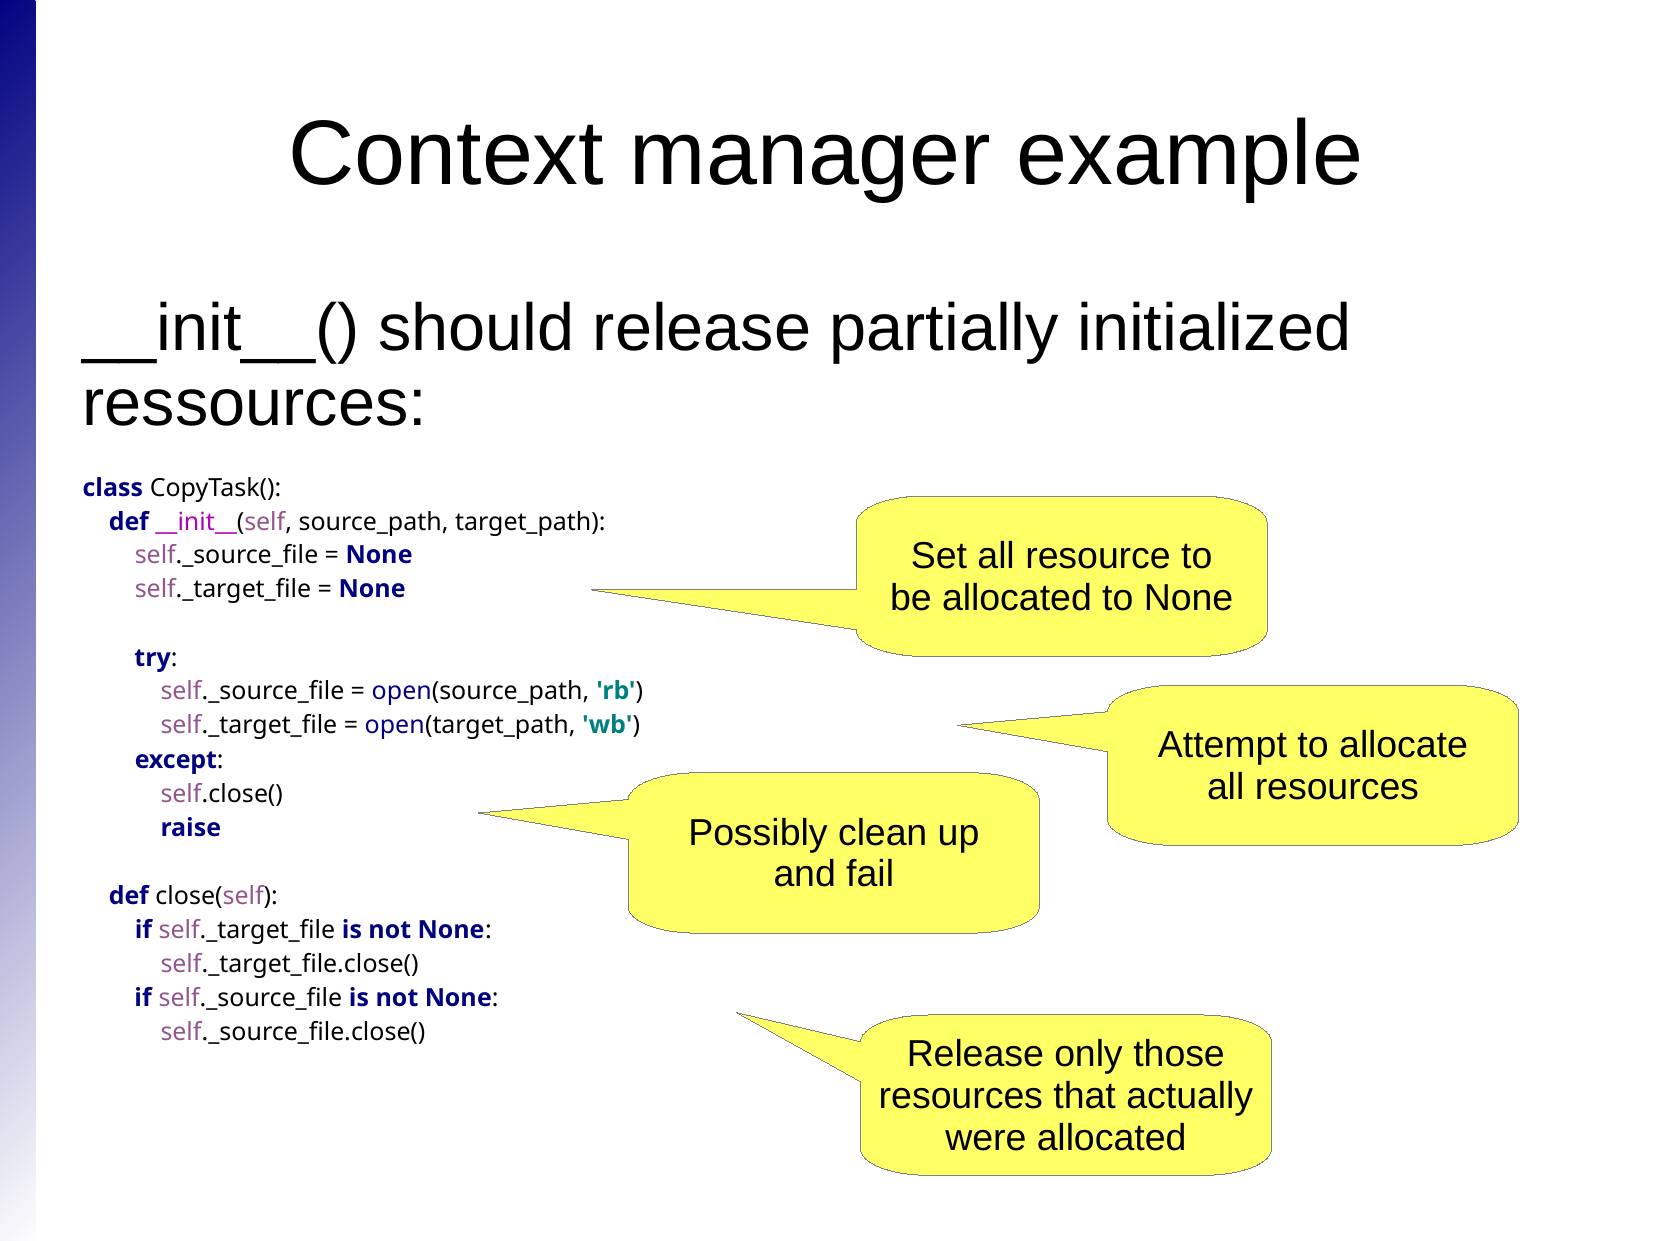

# Context manager example
__init__() should release partially initialized ressources:
class CopyTask():
 def __init__(self, source_path, target_path):
 self._source_file = None
 self._target_file = None
 try:
 self._source_file = open(source_path, 'rb')
 self._target_file = open(target_path, 'wb')
 except:
 self.close()
 raise
 def close(self):
 if self._target_file is not None:
 self._target_file.close()
 if self._source_file is not None:
 self._source_file.close()
Set all resource to
be allocated to None
Attempt to allocate
all resources
Possibly clean up
and fail
Release only those
resources that actually
were allocated